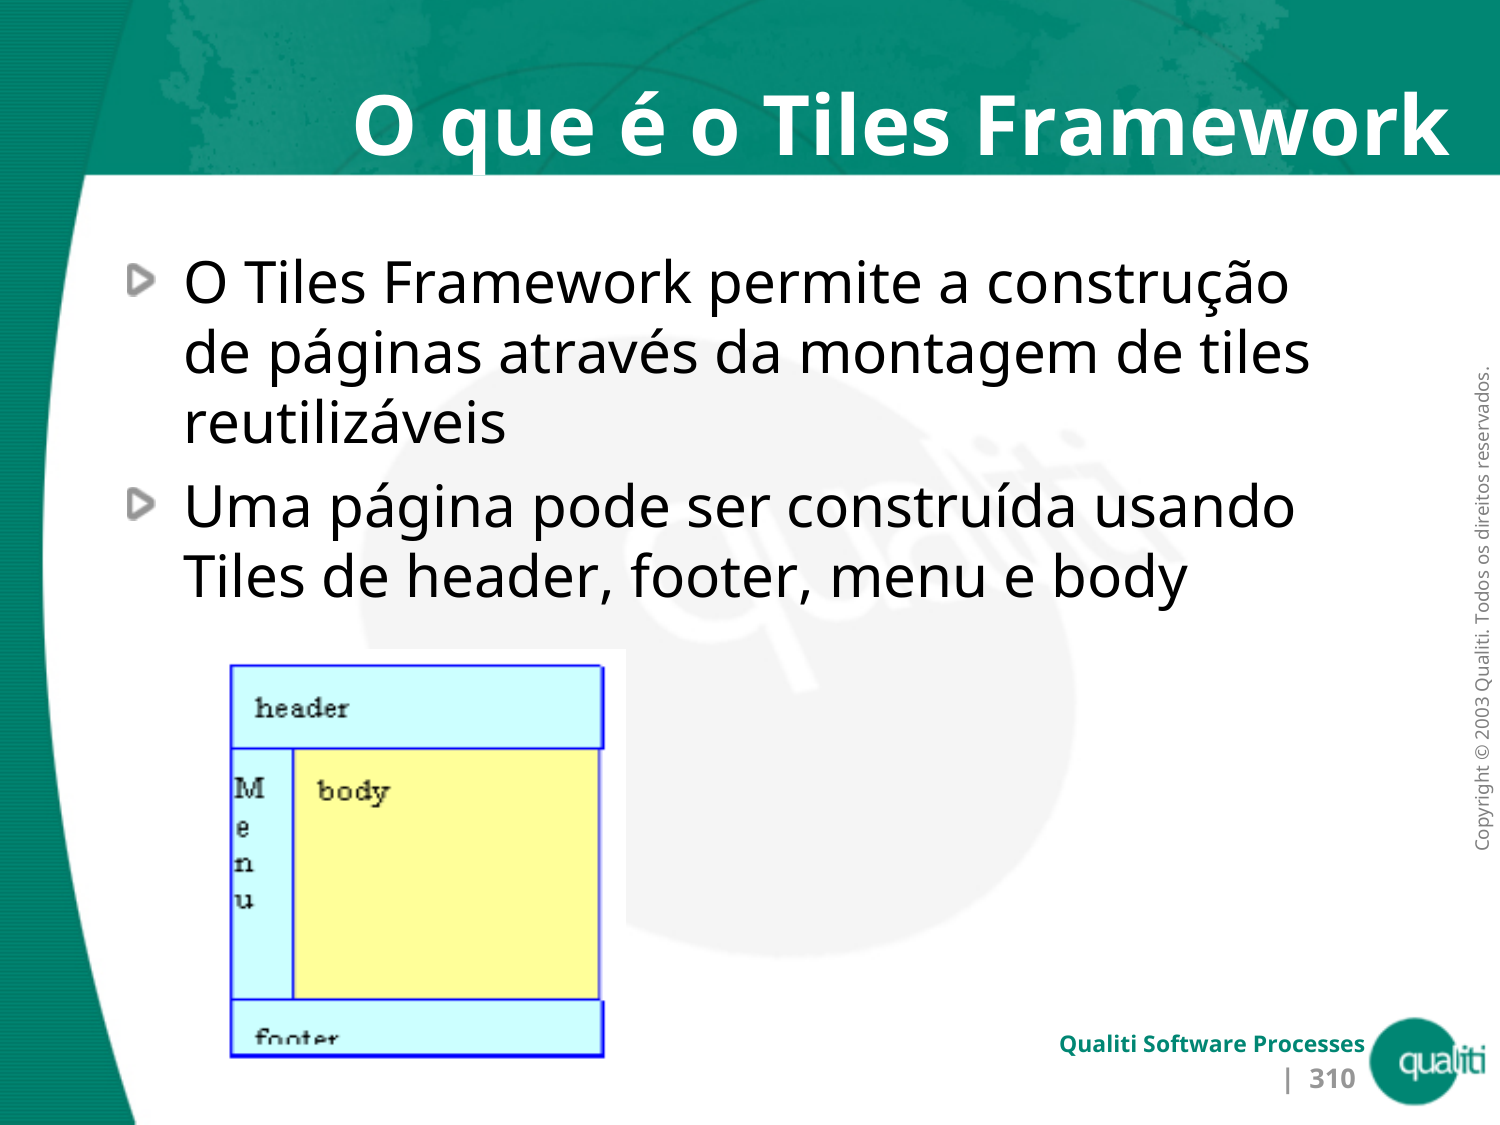

# O que é o Tiles Framework
O Tiles Framework permite a construção de páginas através da montagem de tiles reutilizáveis
Uma página pode ser construída usando Tiles de header, footer, menu e body